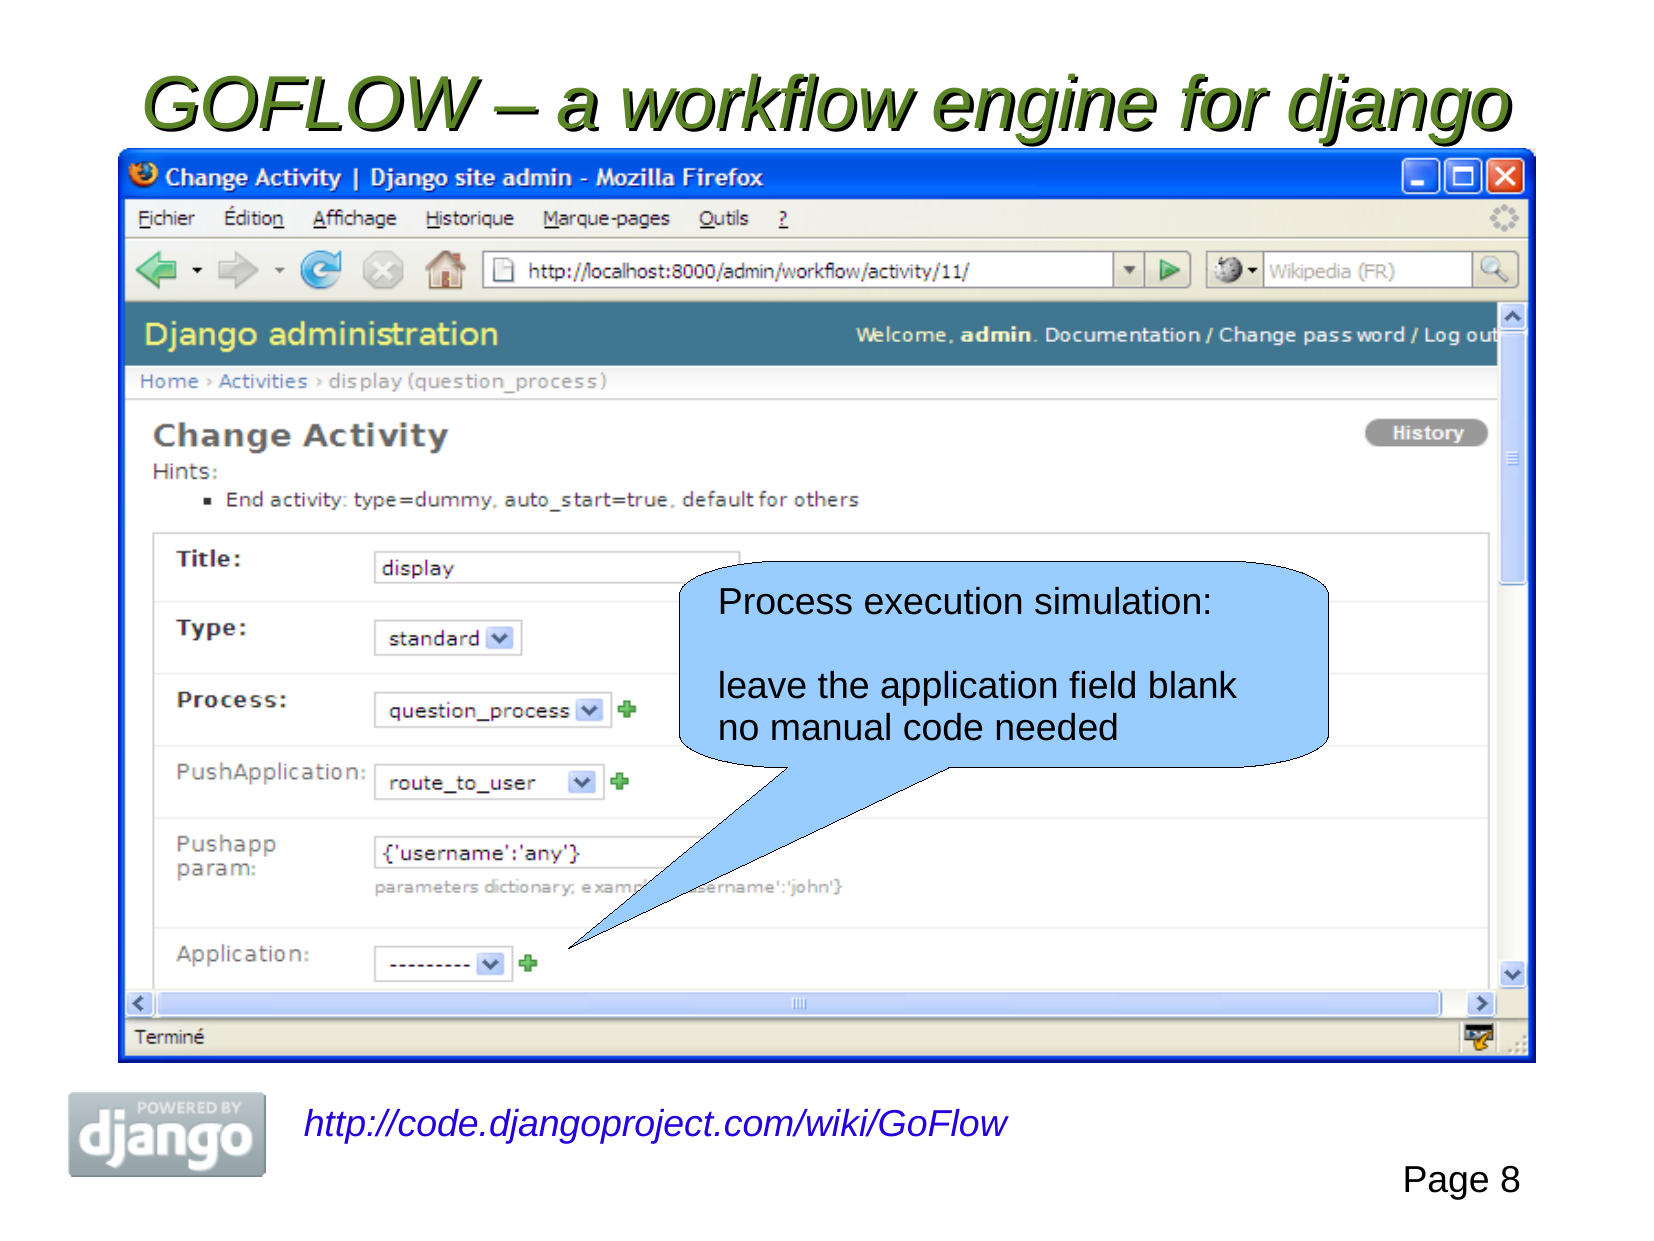

# GOFLOW – a workflow engine for django
Process execution simulation:
leave the application field blank
no manual code needed
http://code.djangoproject.com/wiki/GoFlow
Page